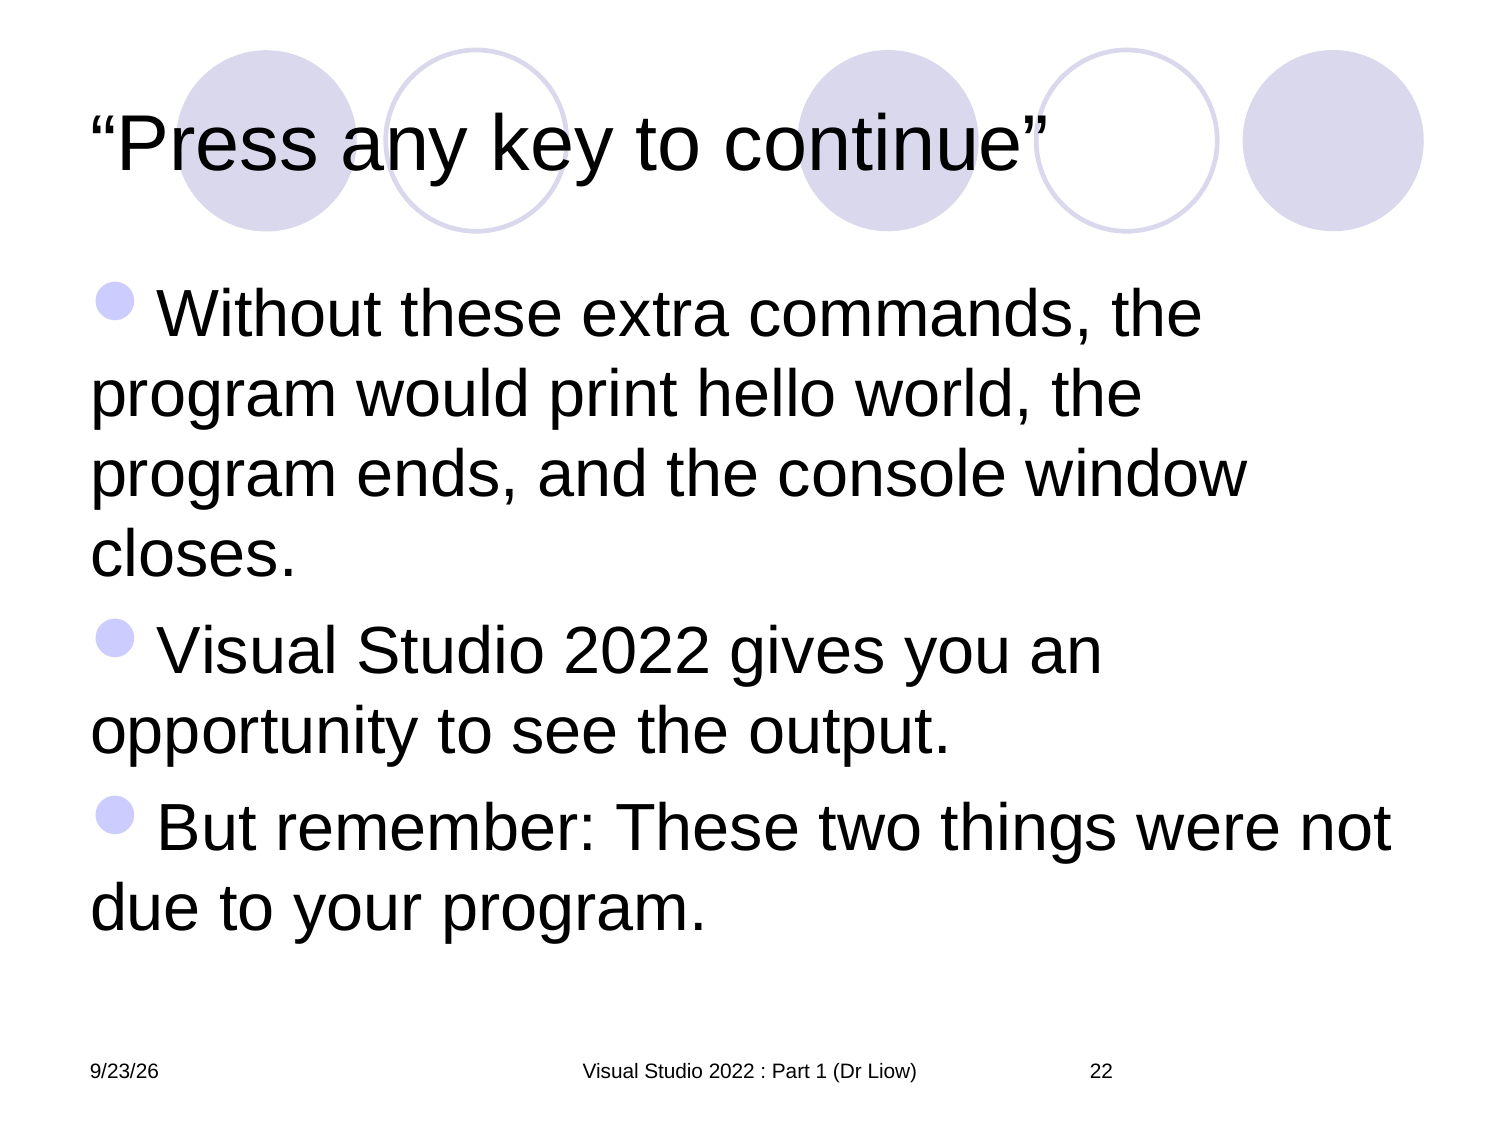

# “Press any key to continue”
Without these extra commands, the program would print hello world, the program ends, and the console window closes.
Visual Studio 2022 gives you an opportunity to see the output.
But remember: These two things were not due to your program.
Visual Studio 2022 : Part 1 (Dr Liow)